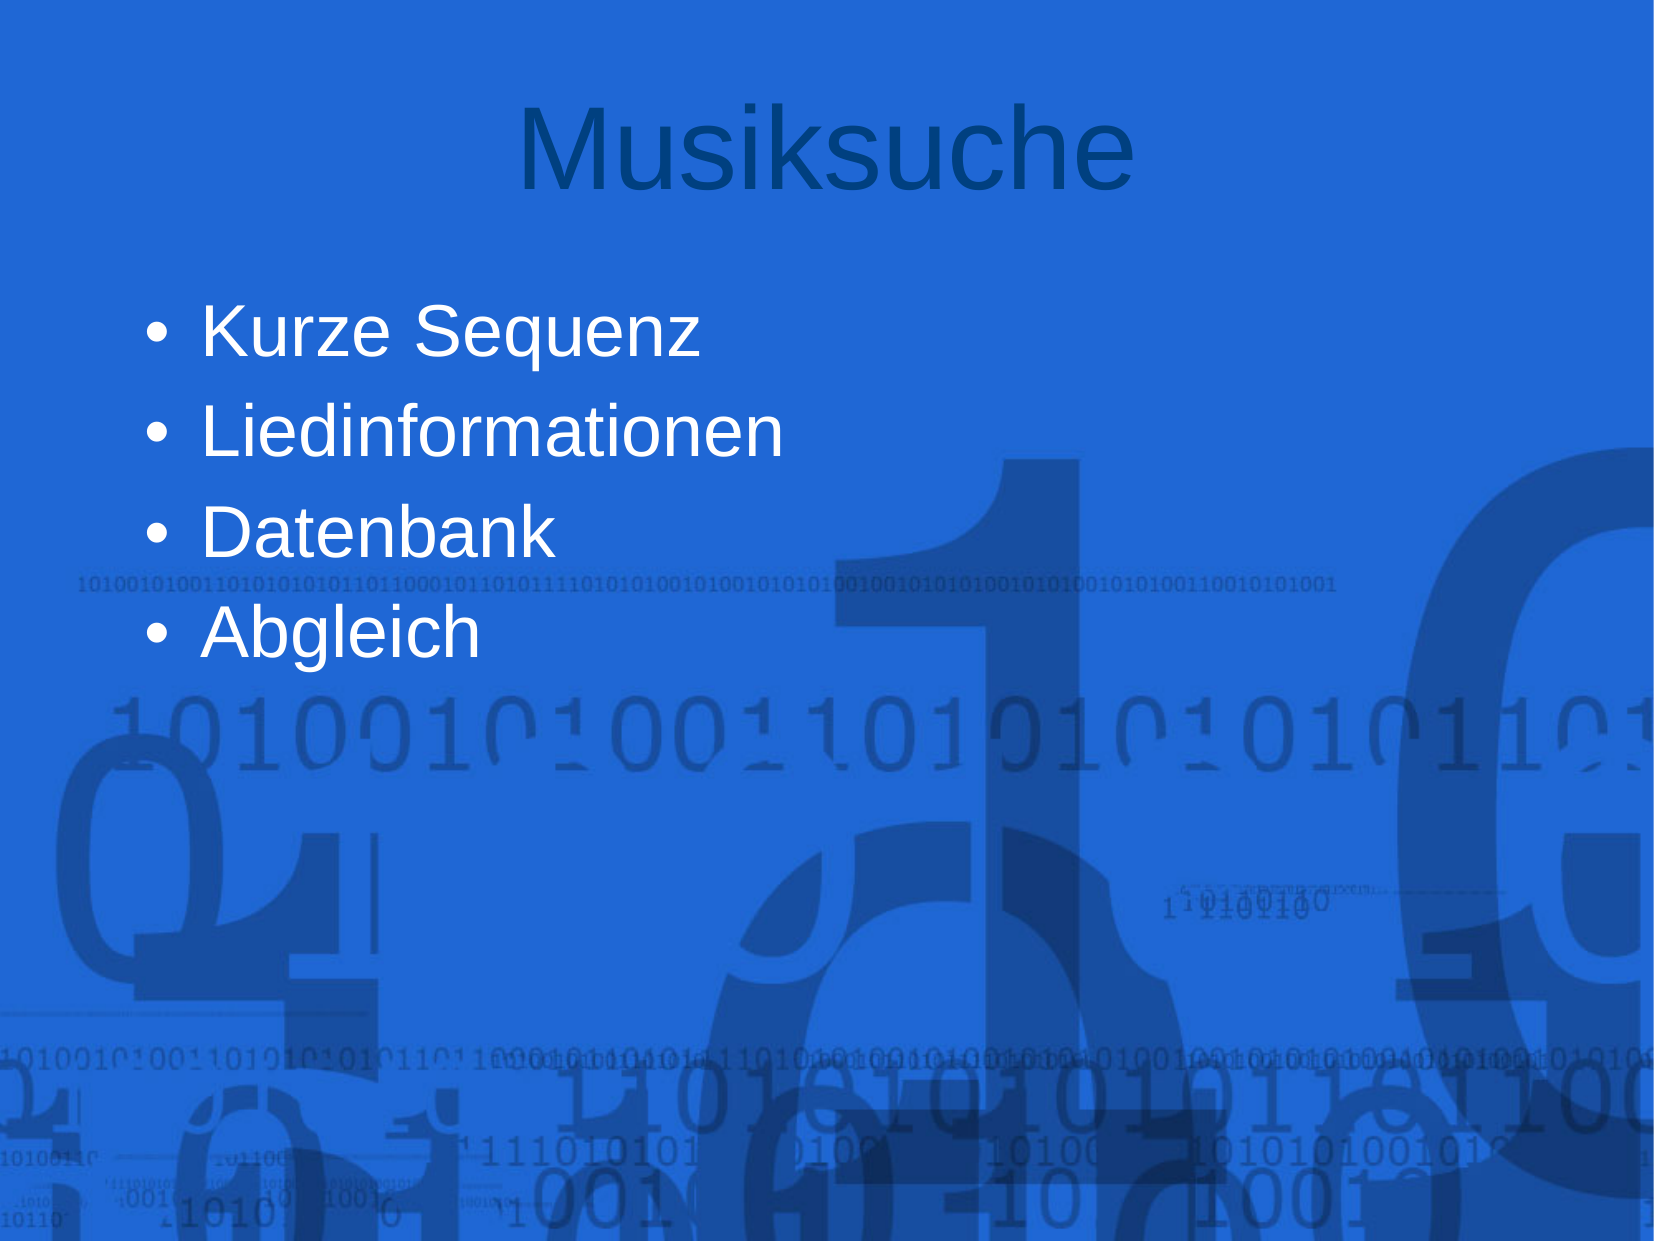

# Musiksuche
Kurze Sequenz
Liedinformationen
Datenbank
Abgleich